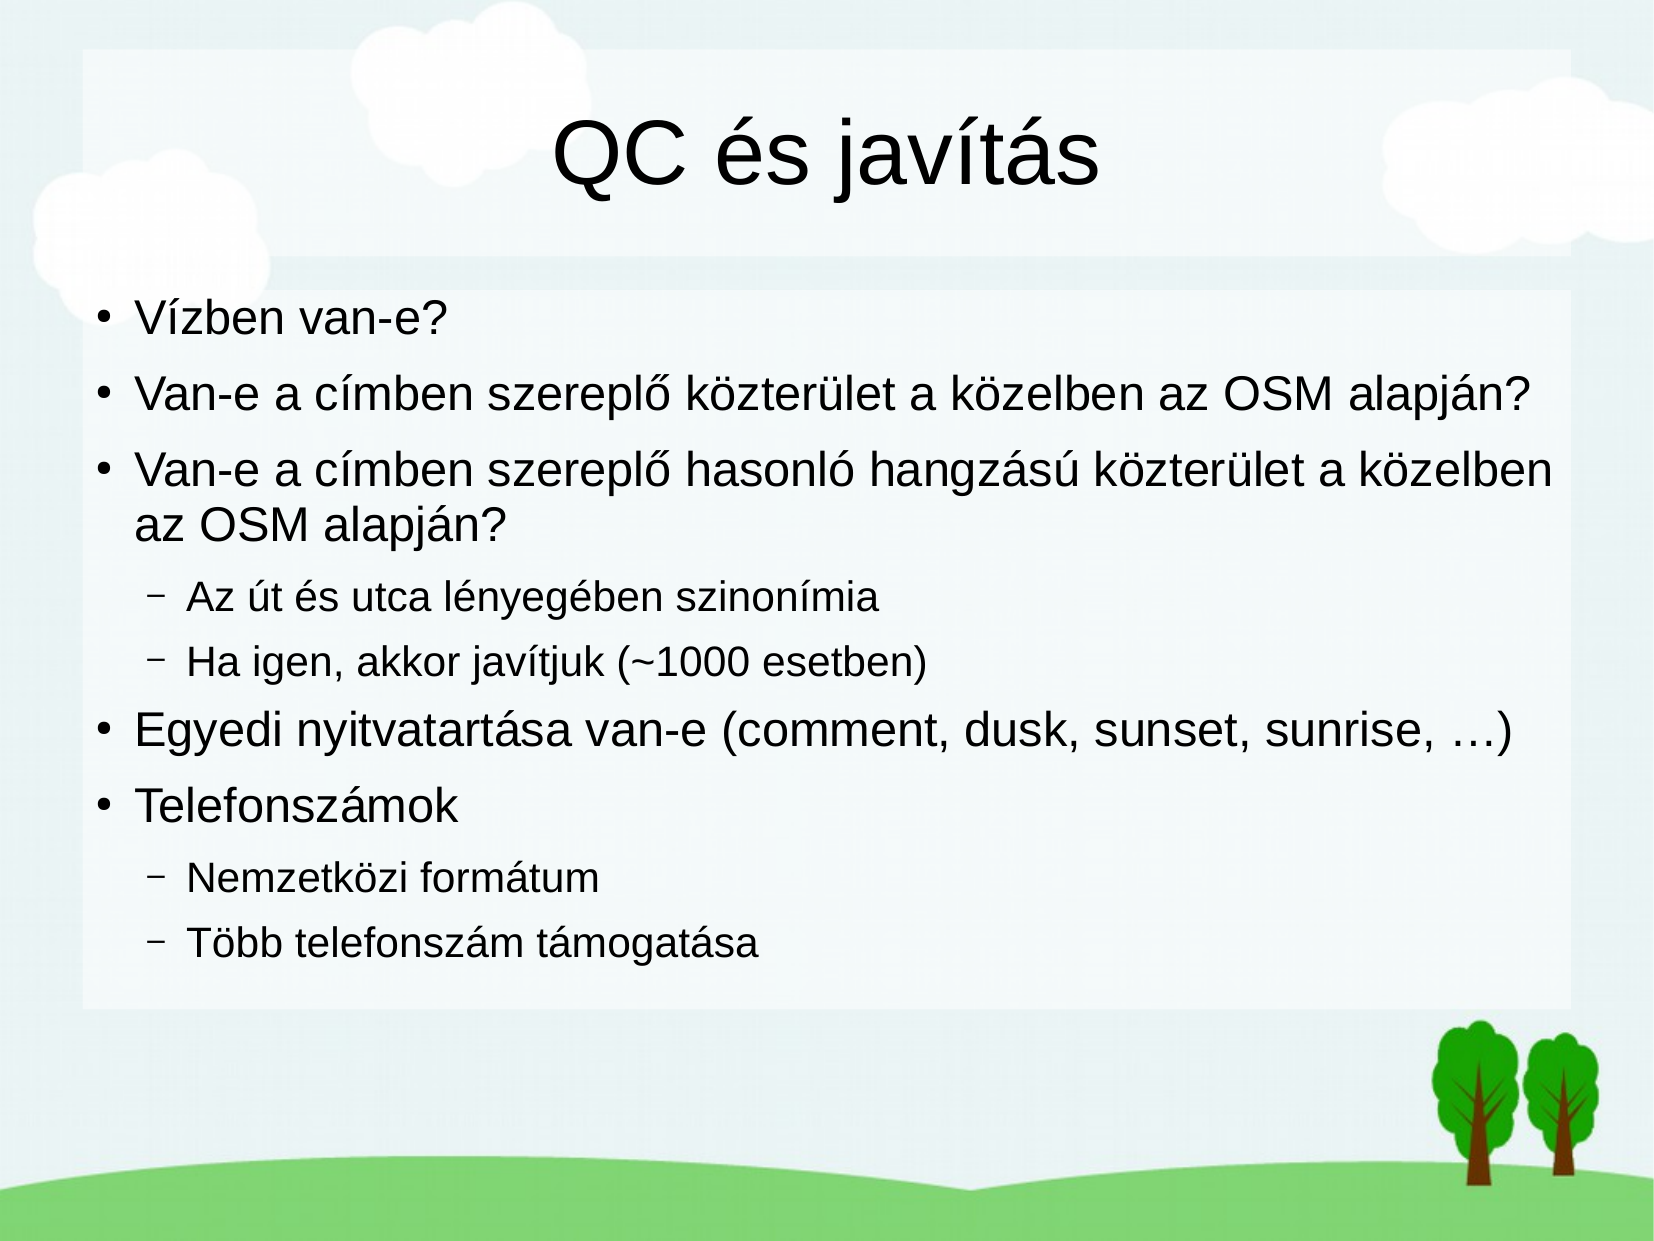

# QC és javítás
Vízben van-e?
Van-e a címben szereplő közterület a közelben az OSM alapján?
Van-e a címben szereplő hasonló hangzású közterület a közelben az OSM alapján?
Az út és utca lényegében szinonímia
Ha igen, akkor javítjuk (~1000 esetben)
Egyedi nyitvatartása van-e (comment, dusk, sunset, sunrise, …)
Telefonszámok
Nemzetközi formátum
Több telefonszám támogatása